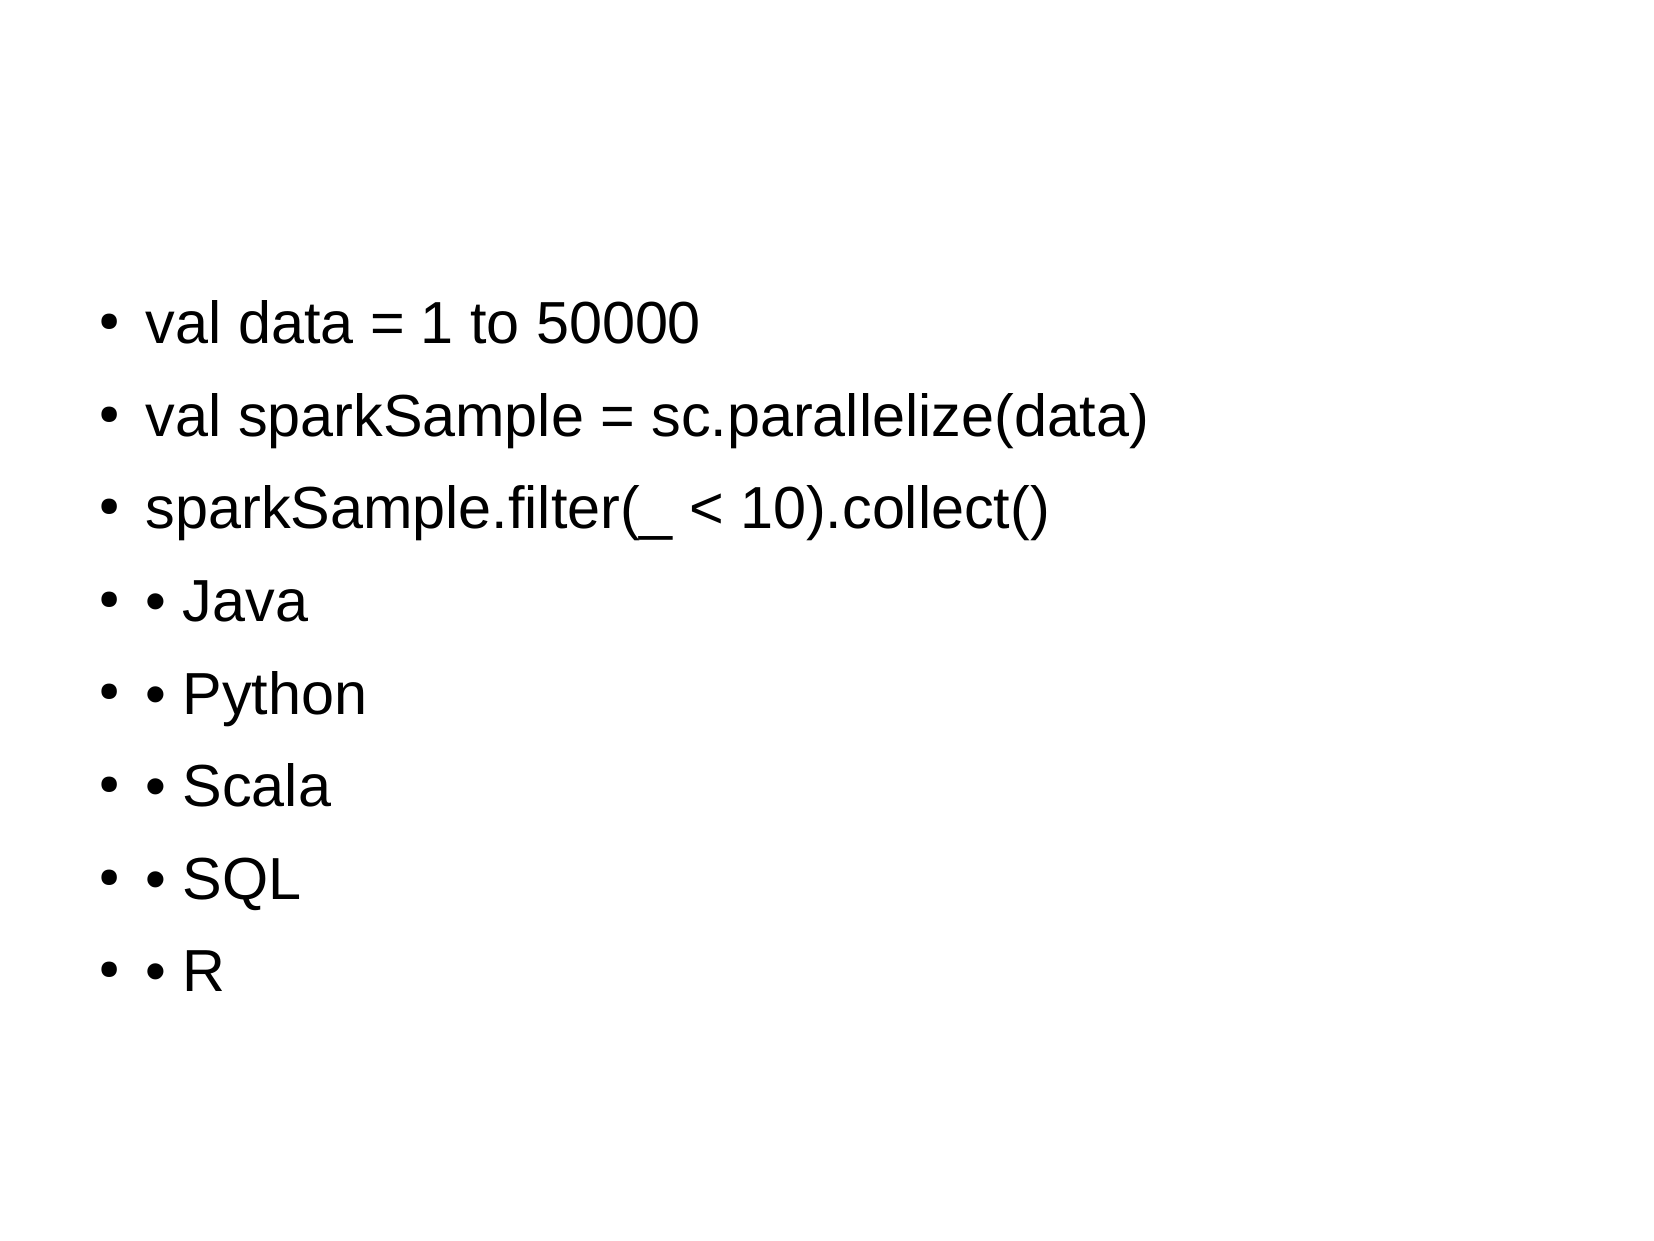

#
val data = 1 to 50000
val sparkSample = sc.parallelize(data)
sparkSample.filter(_ < 10).collect()
• Java
• Python
• Scala
• SQL
• R